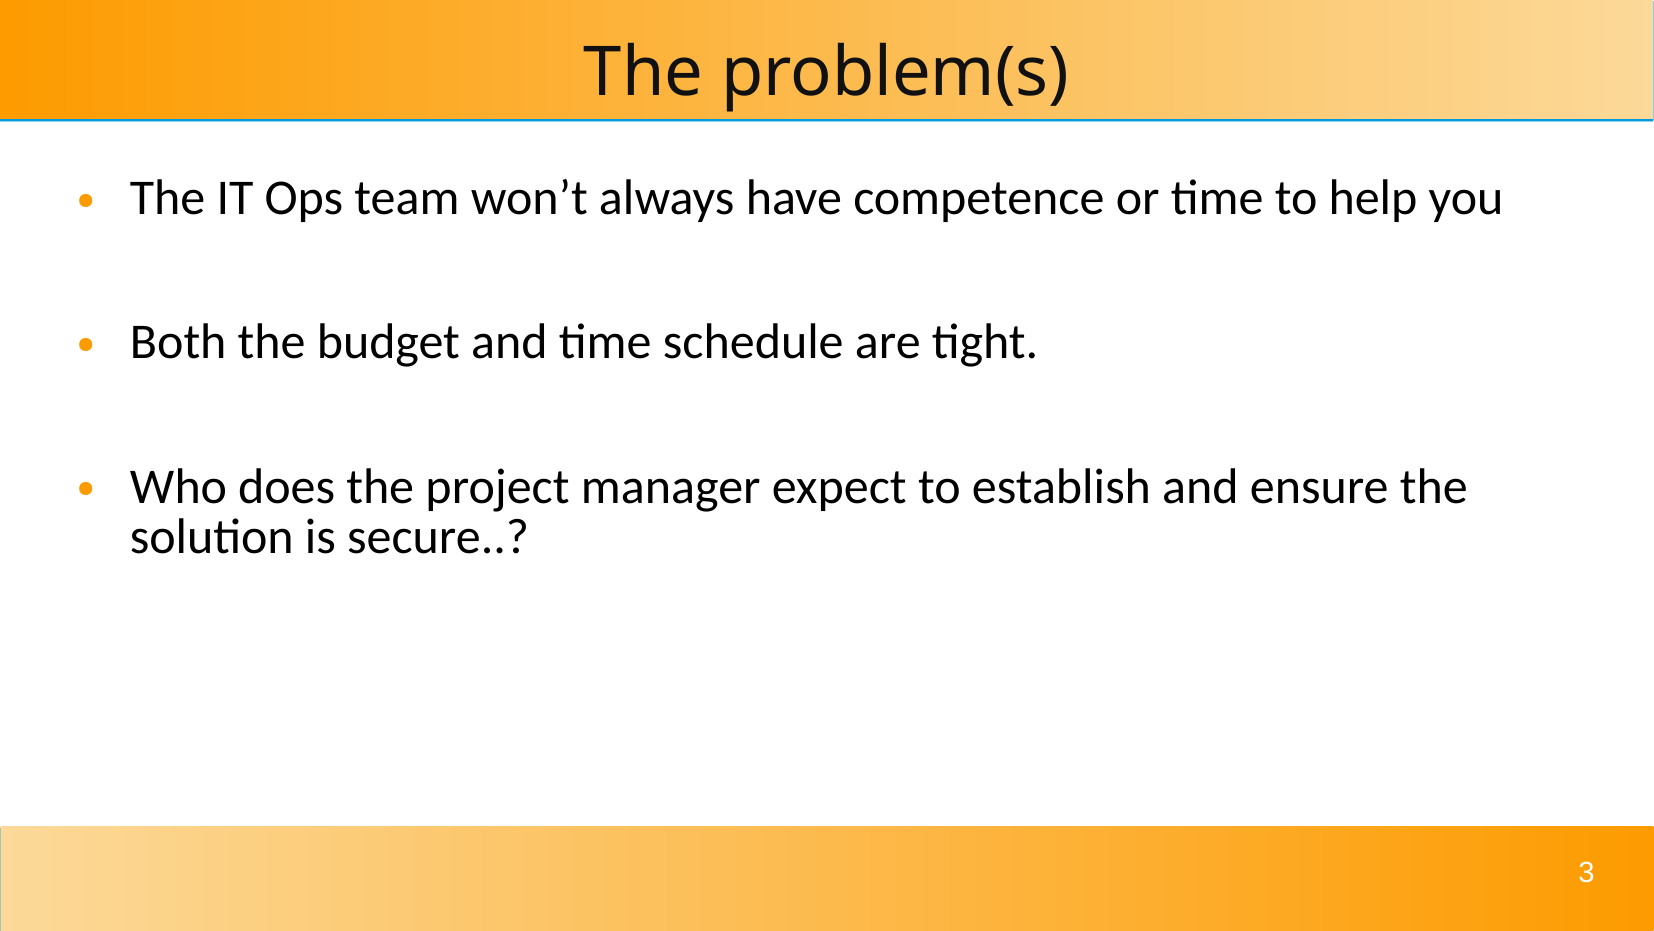

# The problem(s)
The IT Ops team won’t always have competence or time to help you
Both the budget and time schedule are tight.
Who does the project manager expect to establish and ensure the solution is secure..?
3